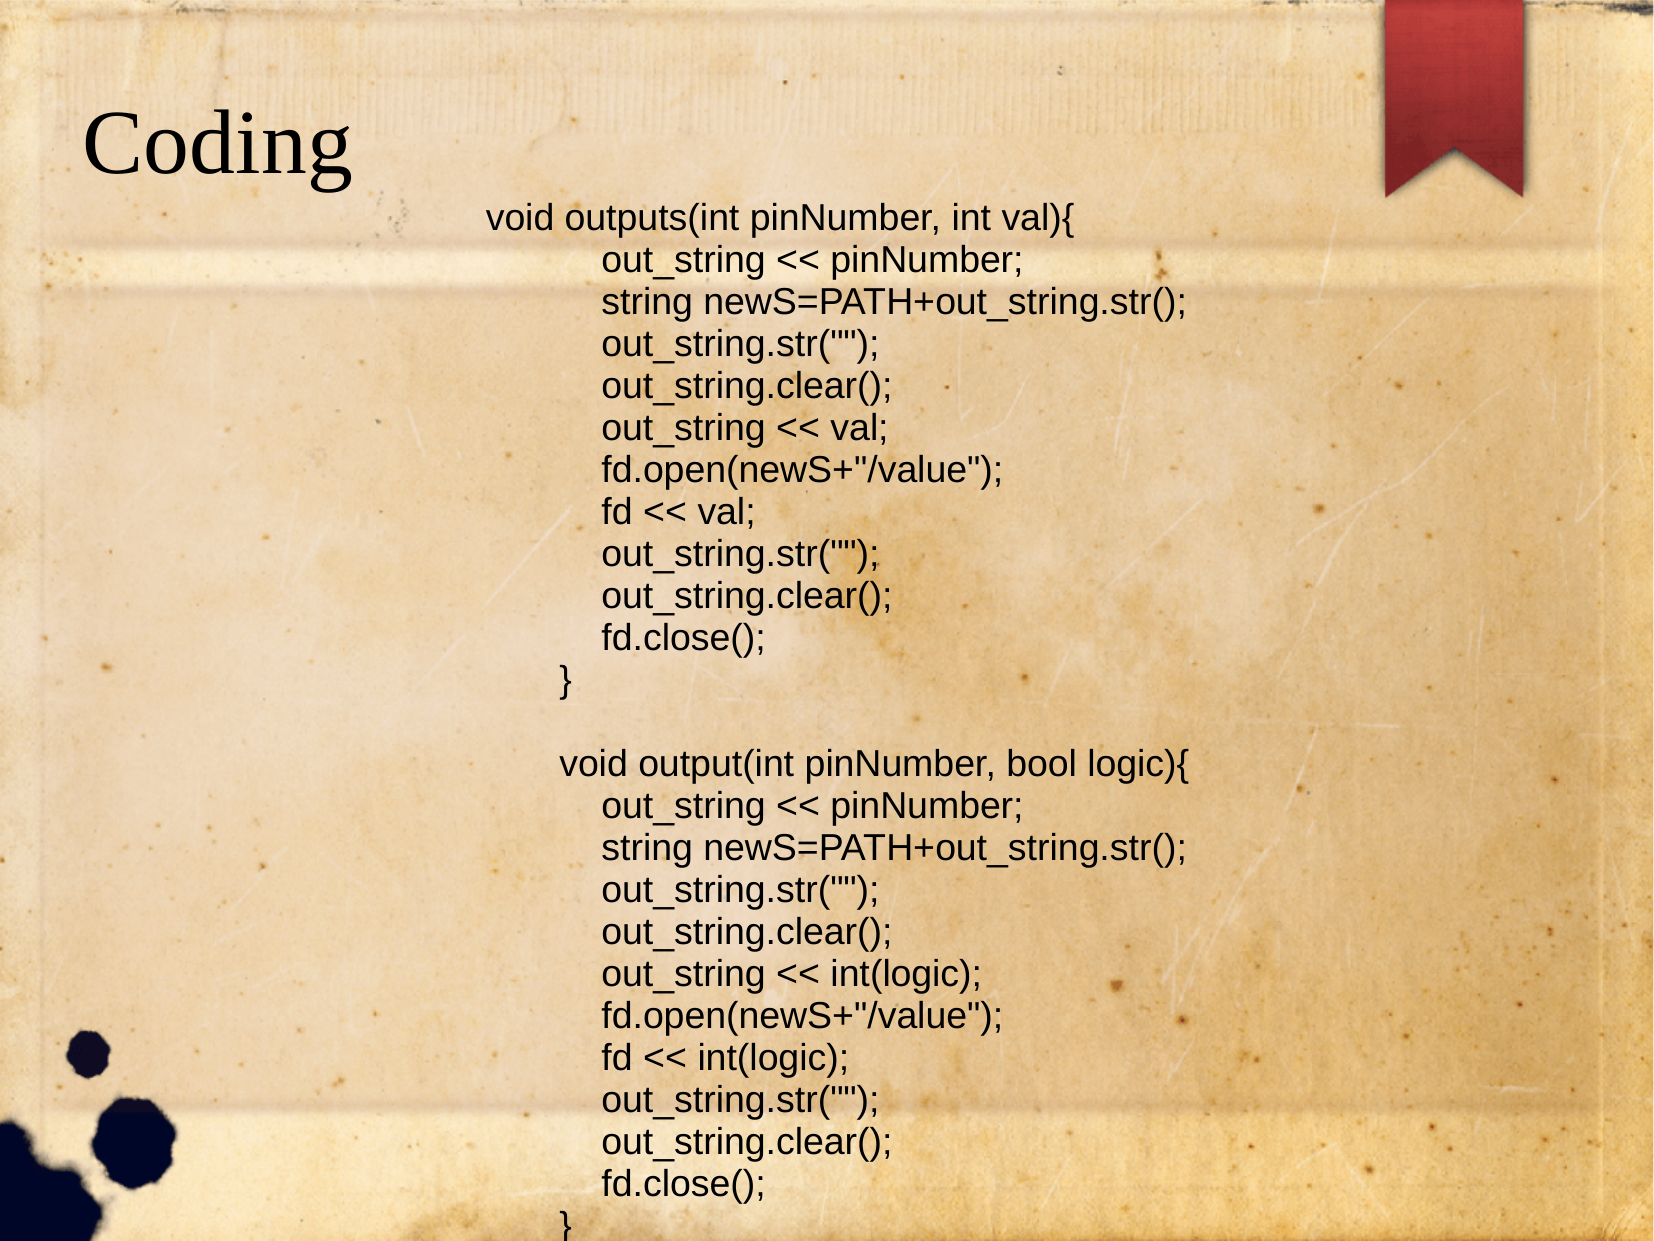

# Coding
 void outputs(int pinNumber, int val){
 out_string << pinNumber;
 string newS=PATH+out_string.str();
 out_string.str("");
 out_string.clear();
 out_string << val;
 fd.open(newS+"/value");
 fd << val;
 out_string.str("");
 out_string.clear();
 fd.close();
 }
 void output(int pinNumber, bool logic){
 out_string << pinNumber;
 string newS=PATH+out_string.str();
 out_string.str("");
 out_string.clear();
 out_string << int(logic);
 fd.open(newS+"/value");
 fd << int(logic);
 out_string.str("");
 out_string.clear();
 fd.close();
 }